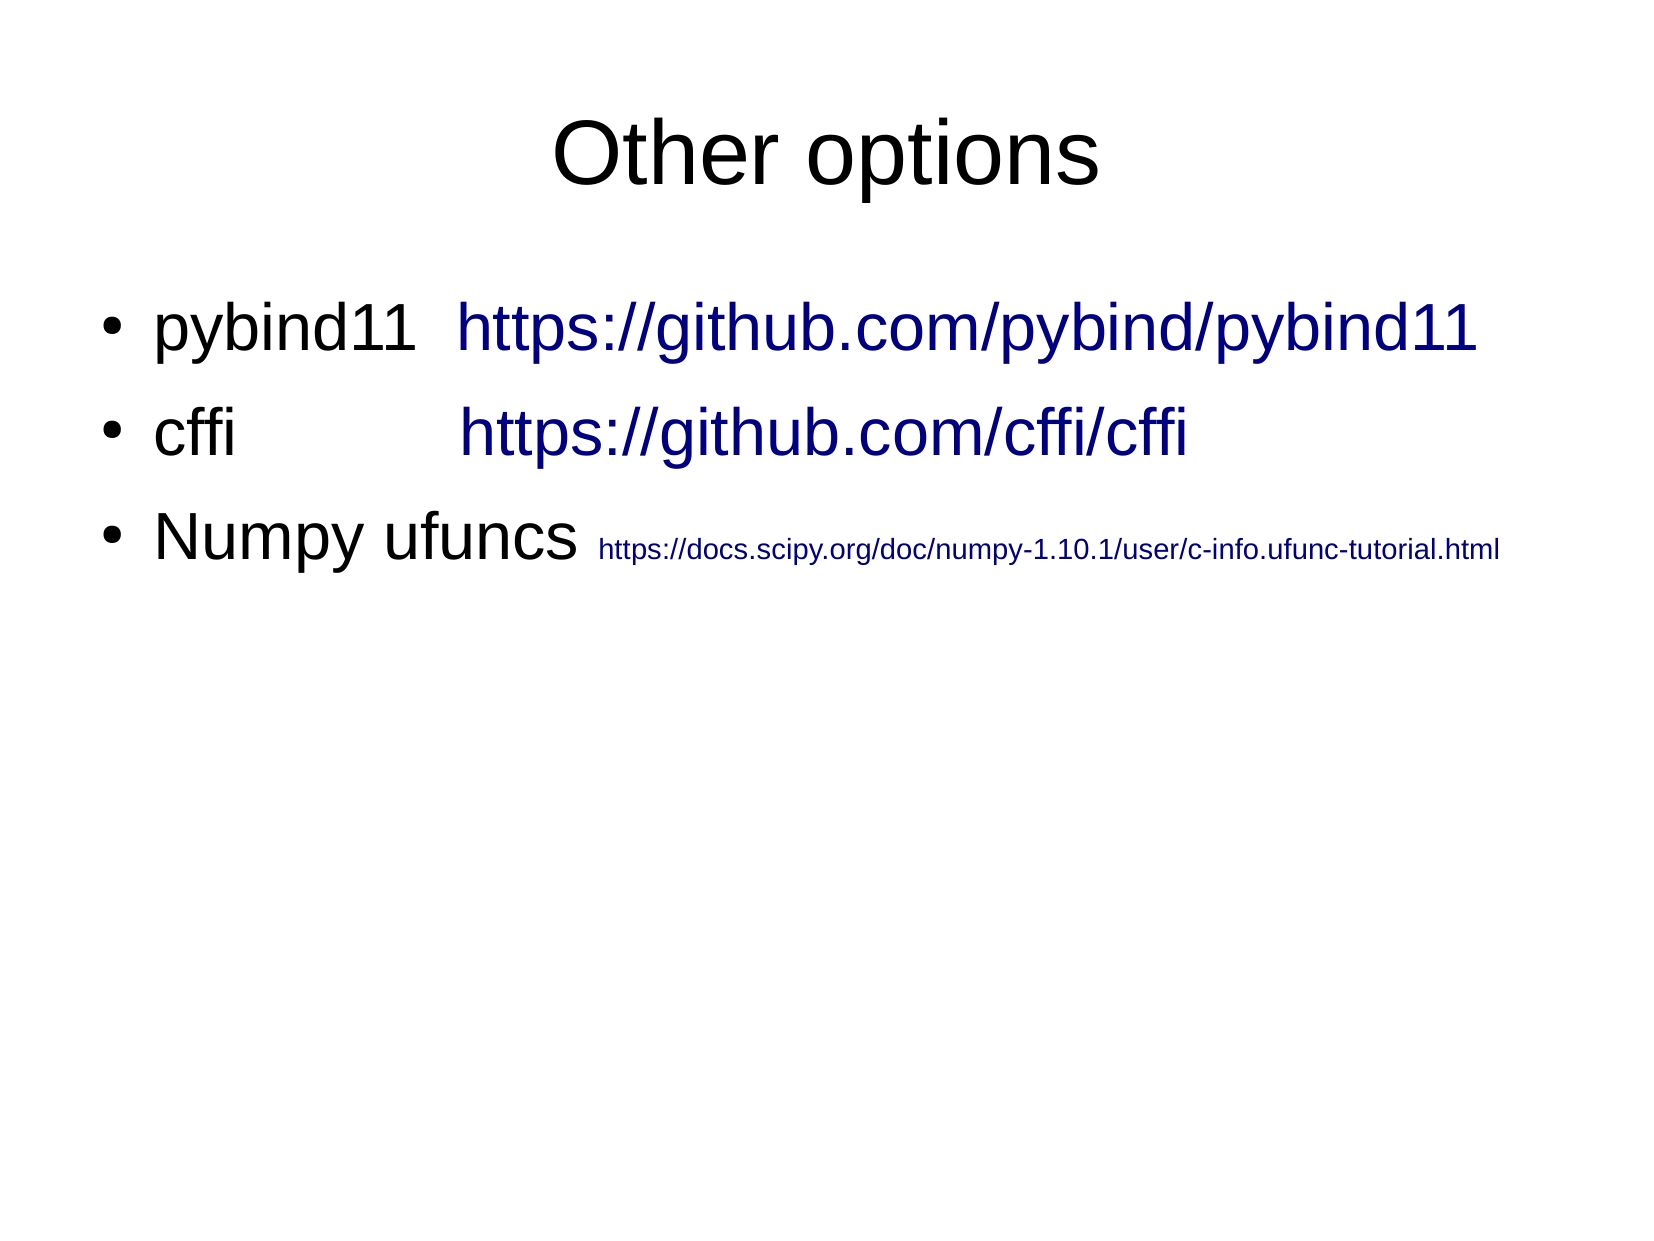

# Other options
pybind11 https://github.com/pybind/pybind11
cffi https://github.com/cffi/cffi
Numpy ufuncs https://docs.scipy.org/doc/numpy-1.10.1/user/c-info.ufunc-tutorial.html